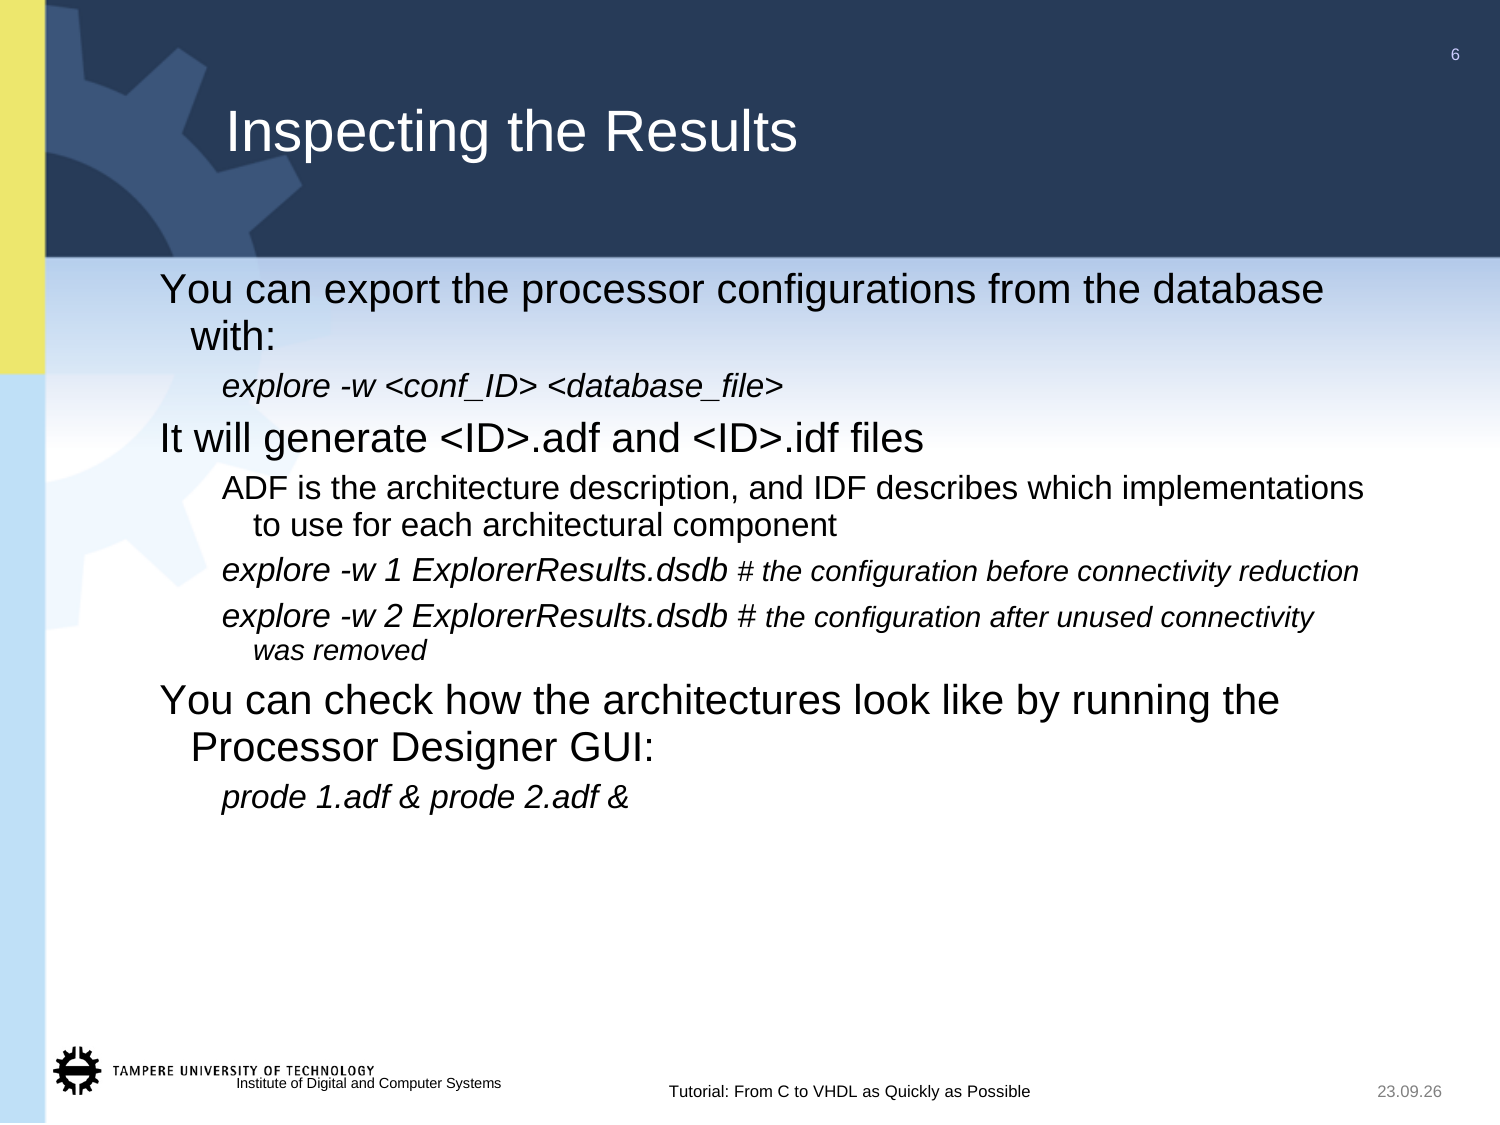

# Inspecting the Results
6
You can export the processor configurations from the database with:
explore -w <conf_ID> <database_file>
It will generate <ID>.adf and <ID>.idf files
ADF is the architecture description, and IDF describes which implementations to use for each architectural component
explore -w 1 ExplorerResults.dsdb # the configuration before connectivity reduction
explore -w 2 ExplorerResults.dsdb # the configuration after unused connectivity was removed
You can check how the architectures look like by running the Processor Designer GUI:
prode 1.adf & prode 2.adf &